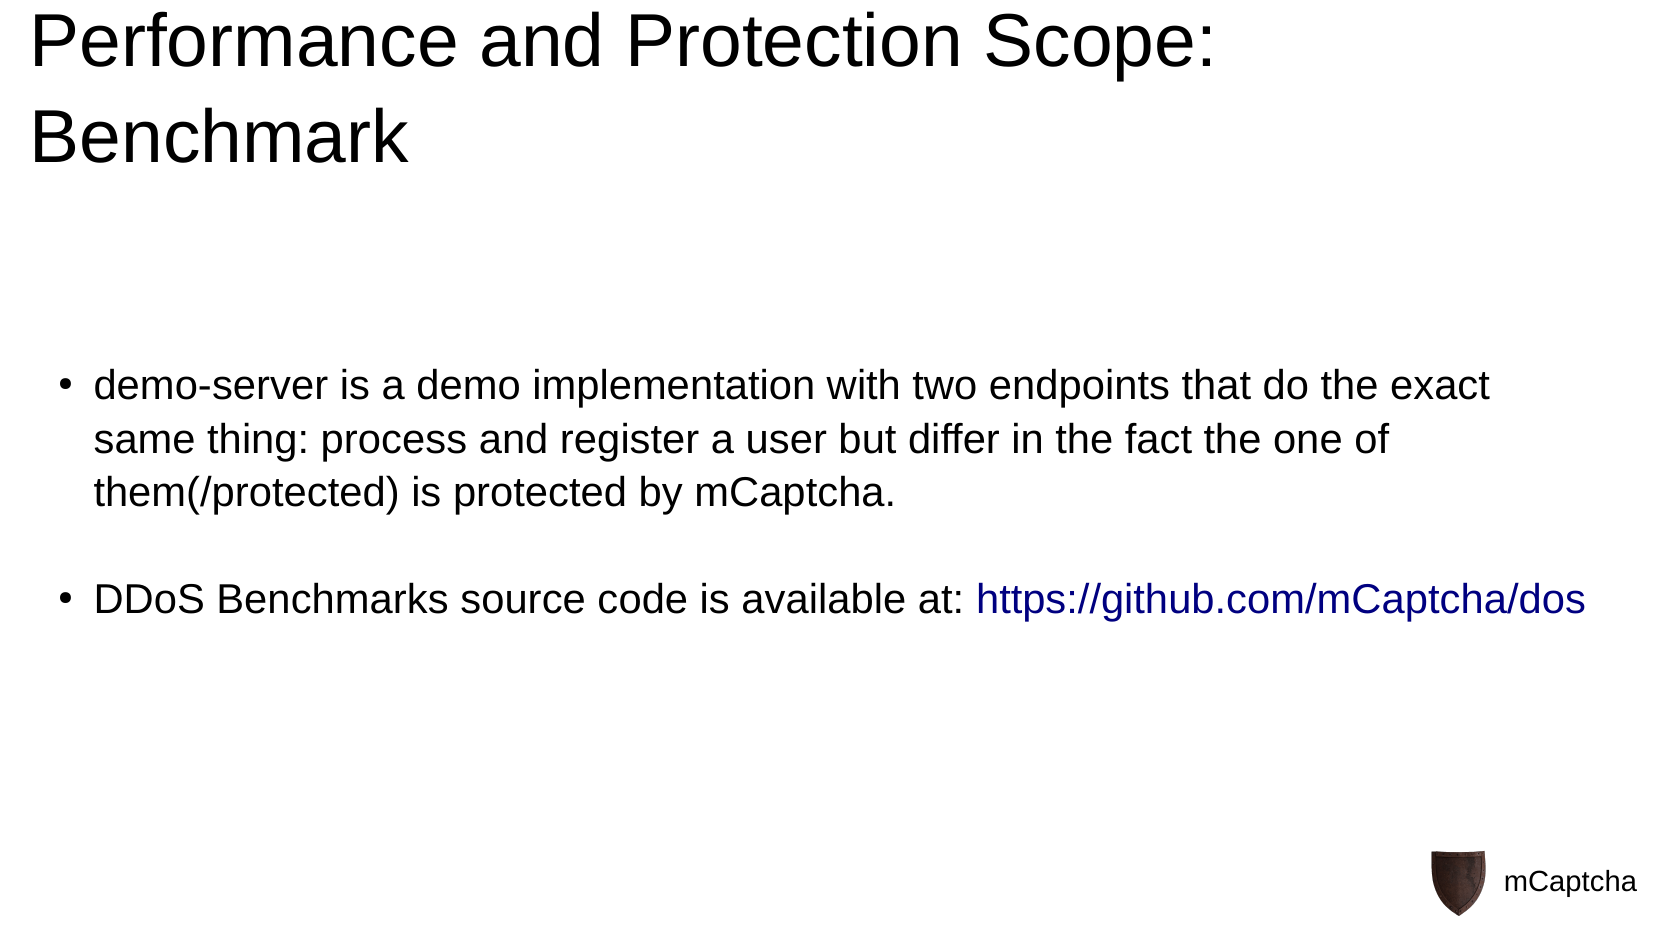

# Performance and Protection Scope: Benchmark
demo-server is a demo implementation with two endpoints that do the exact same thing: process and register a user but differ in the fact the one of them(/protected) is protected by mCaptcha.
DDoS Benchmarks source code is available at: https://github.com/mCaptcha/dos
mCaptcha